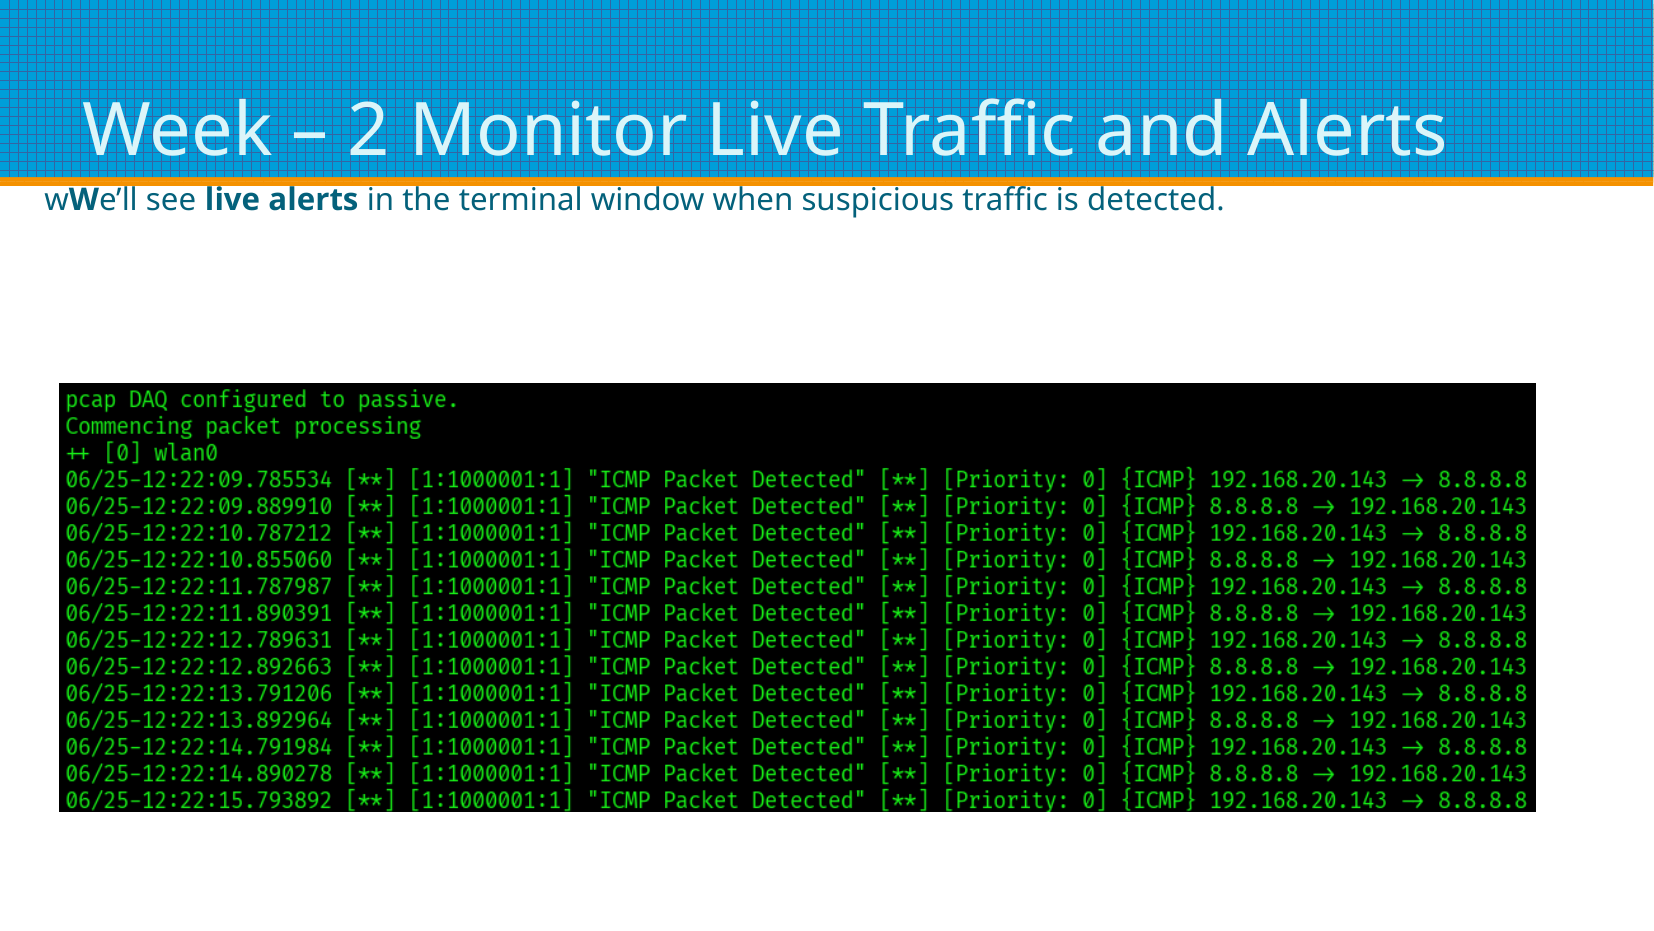

# Week – 2 Monitor Live Traffic and Alerts
wWe’ll see live alerts in the terminal window when suspicious traffic is detected.